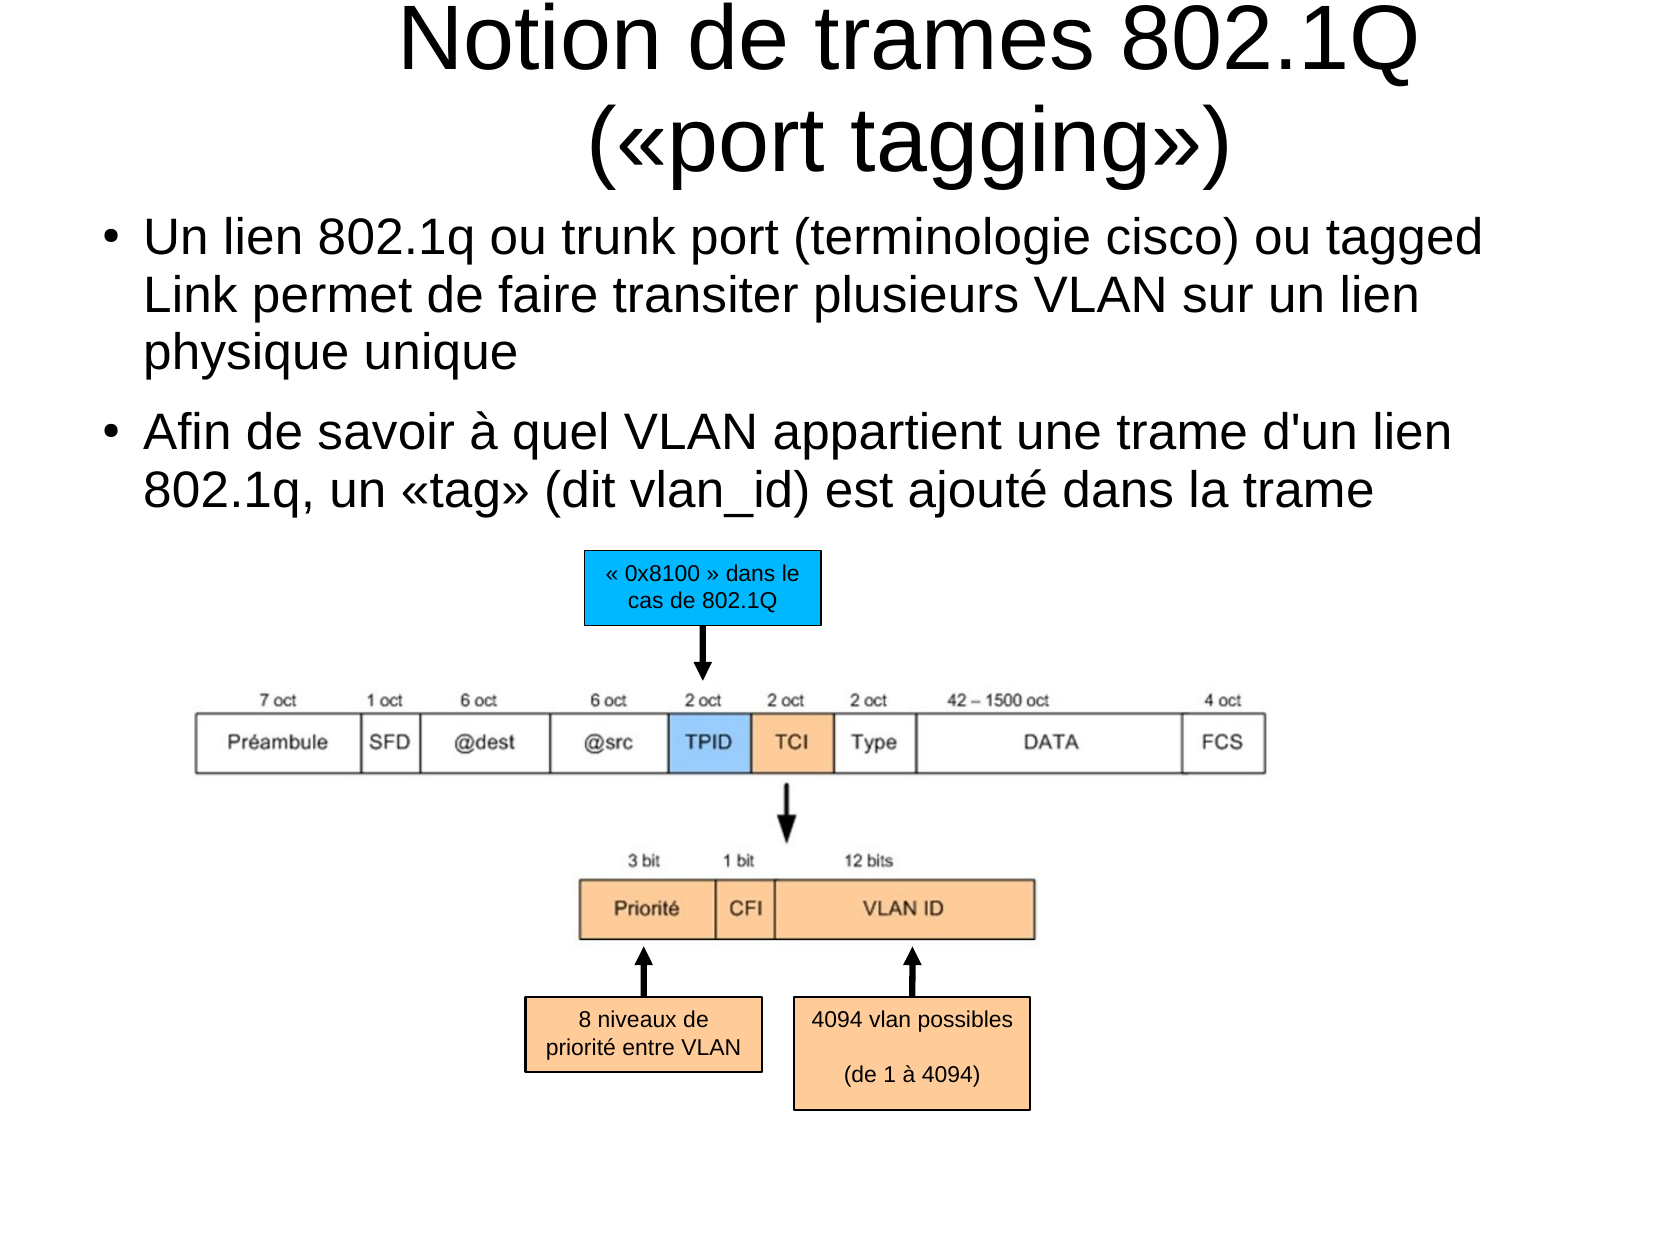

# Notion de trames 802.1Q («port tagging»)‏
Un lien 802.1q ou trunk port (terminologie cisco) ou tagged Link permet de faire transiter plusieurs VLAN sur un lien physique unique
Afin de savoir à quel VLAN appartient une trame d'un lien 802.1q, un «tag» (dit vlan_id) est ajouté dans la trame
« 0x8100 » dans le cas de 802.1Q
8 niveaux de priorité entre VLAN
4094 vlan possibles
(de 1 à 4094)